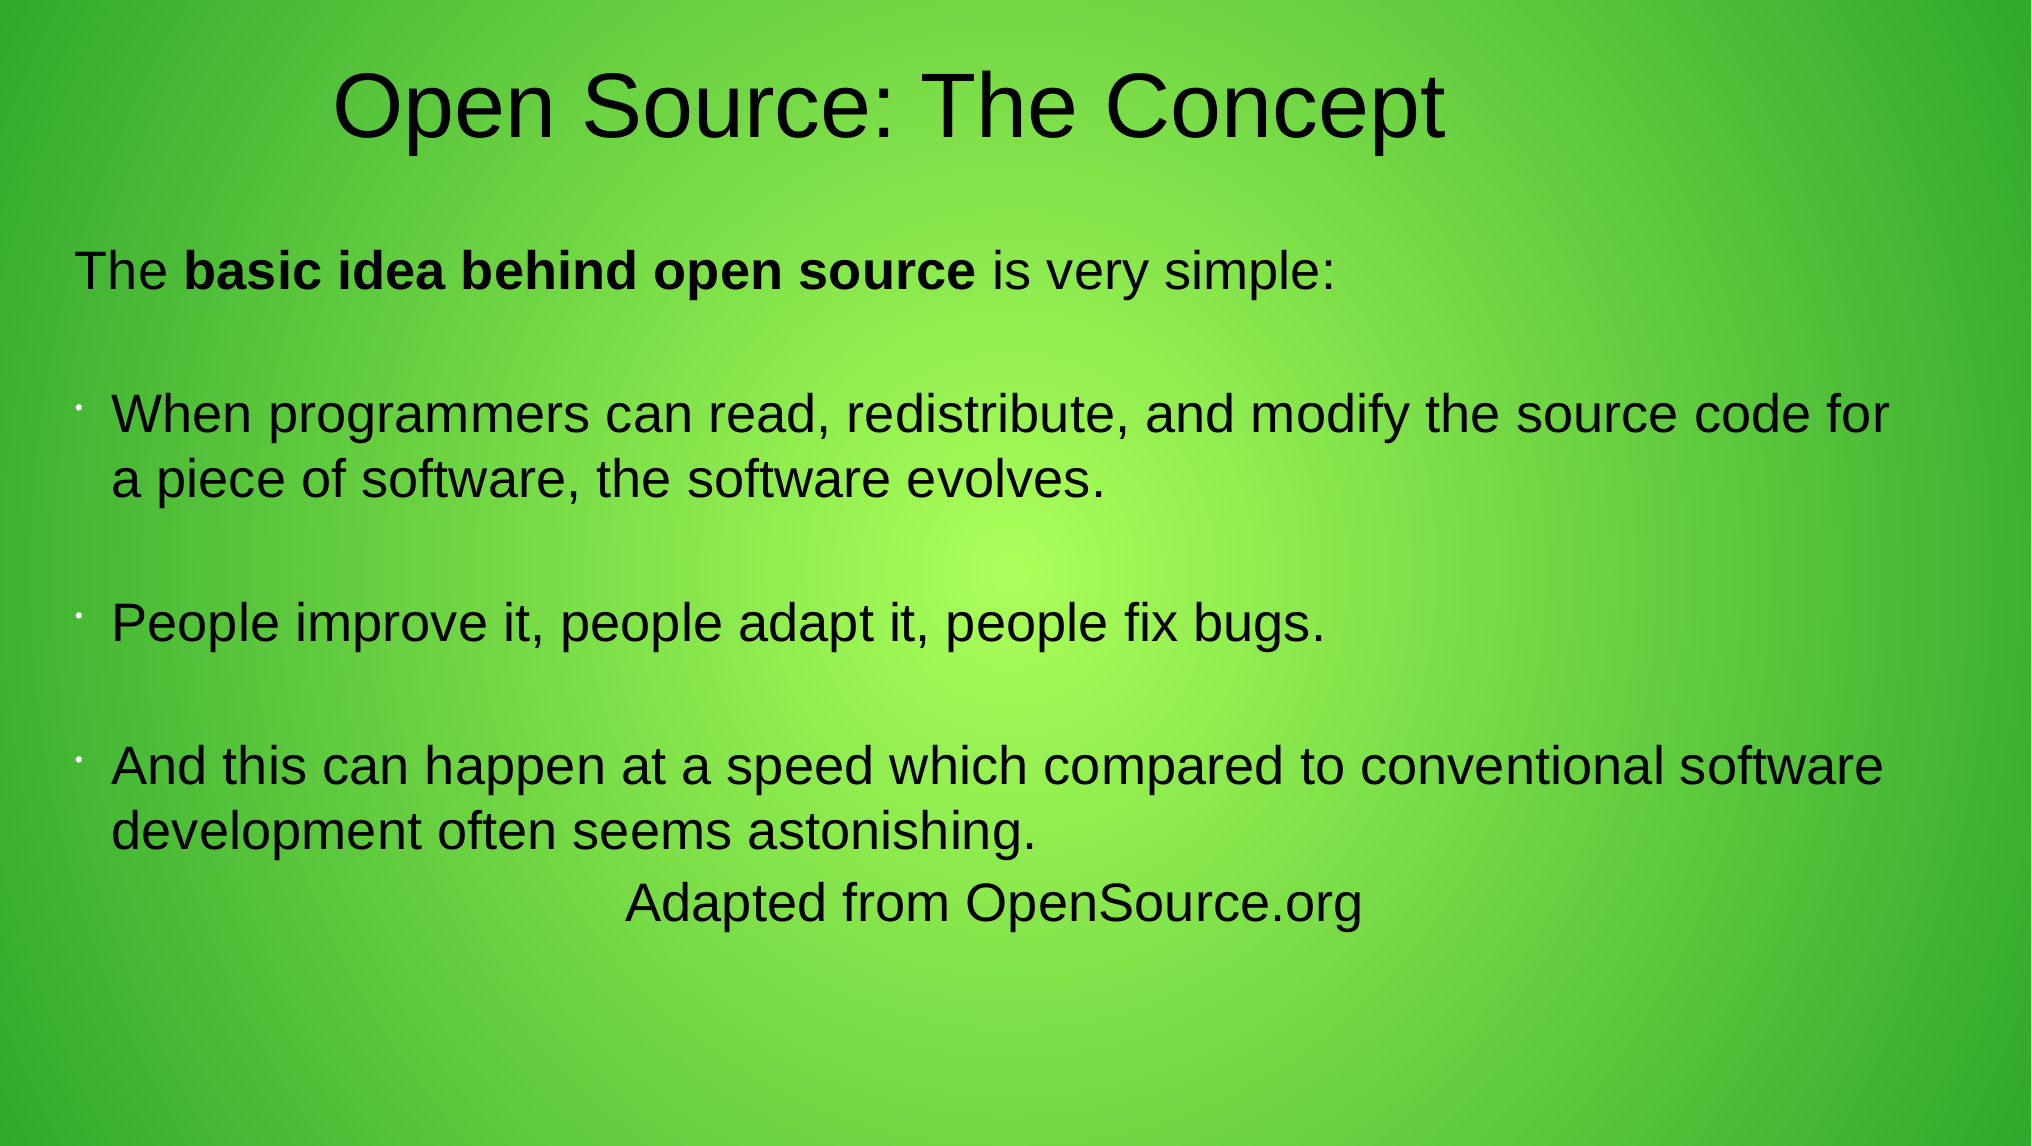

# Open Source: The Concept
The basic idea behind open source is very simple:
When programmers can read, redistribute, and modify the source code for a piece of software, the software evolves.
People improve it, people adapt it, people fix bugs.
And this can happen at a speed which compared to conventional software development often seems astonishing.
Adapted from OpenSource.org